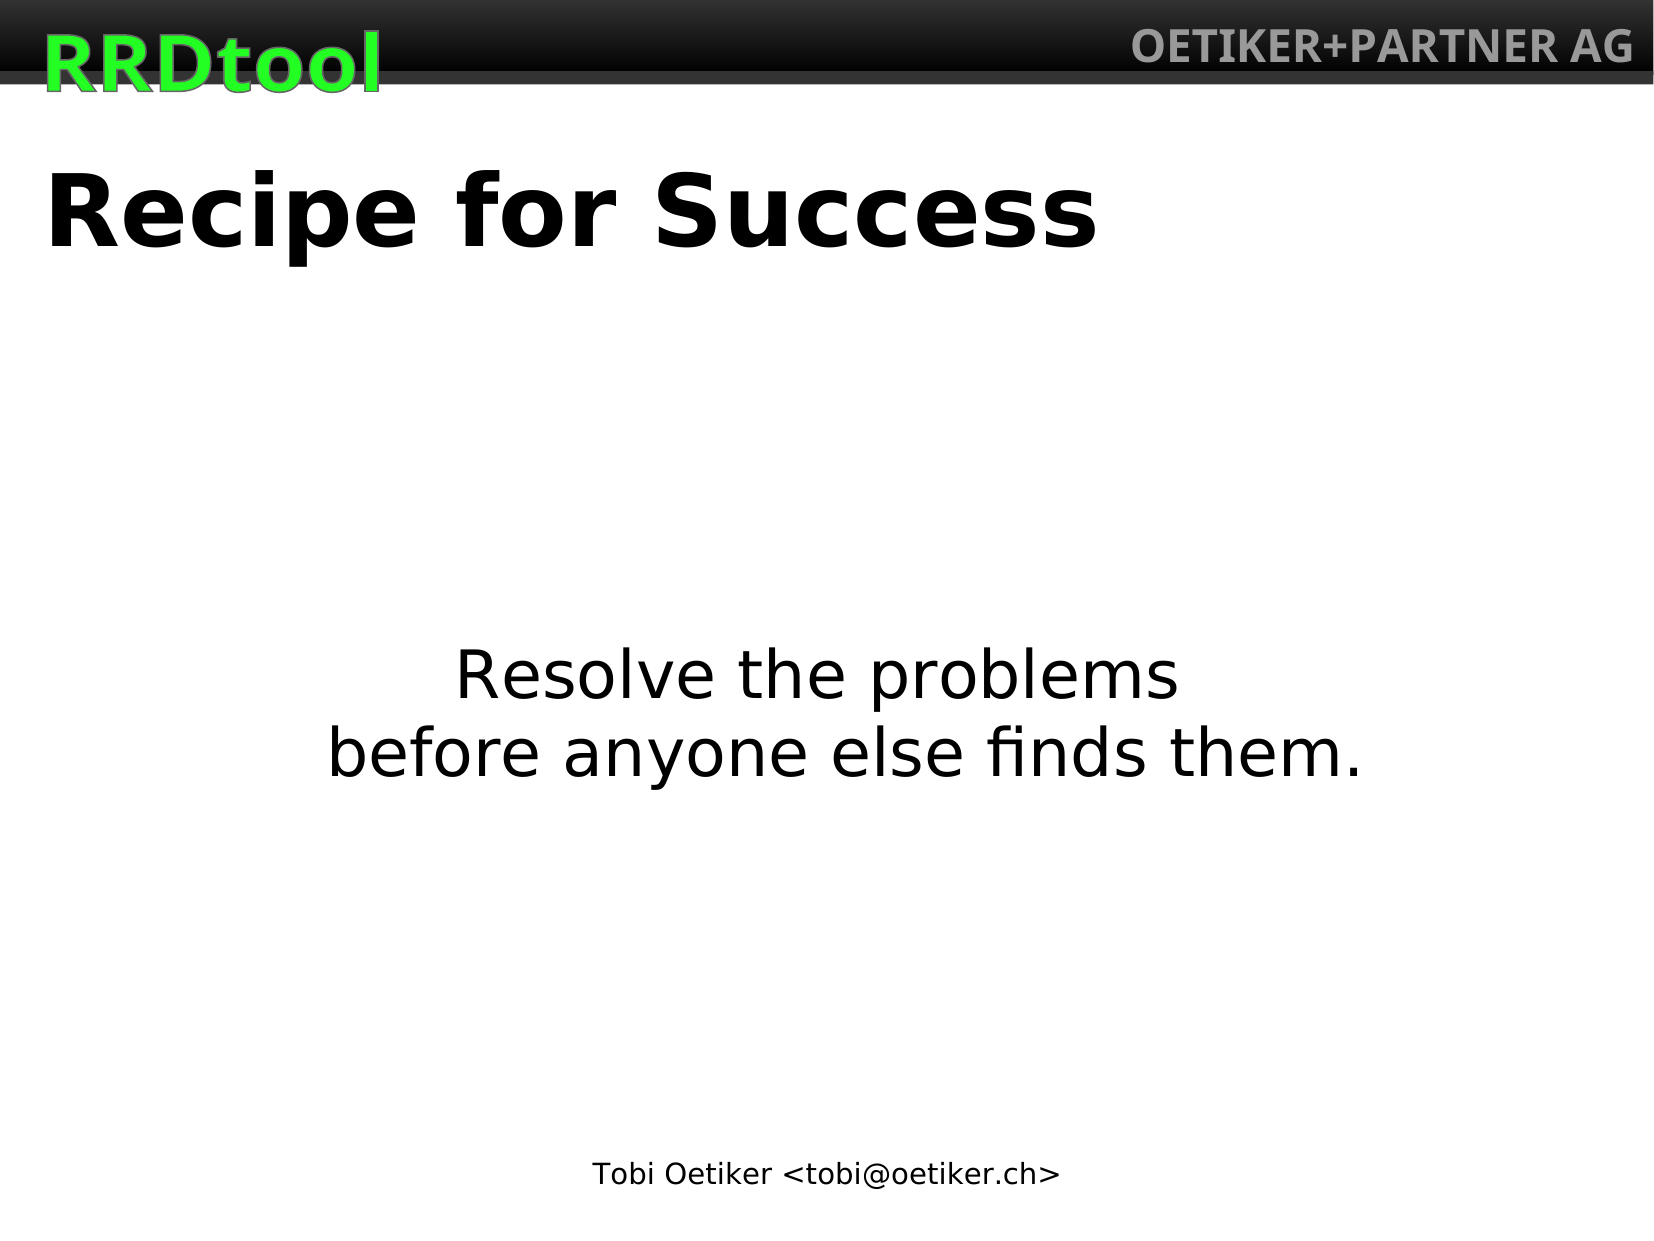

# Recipe for Success
Resolve the problems
before anyone else finds them.